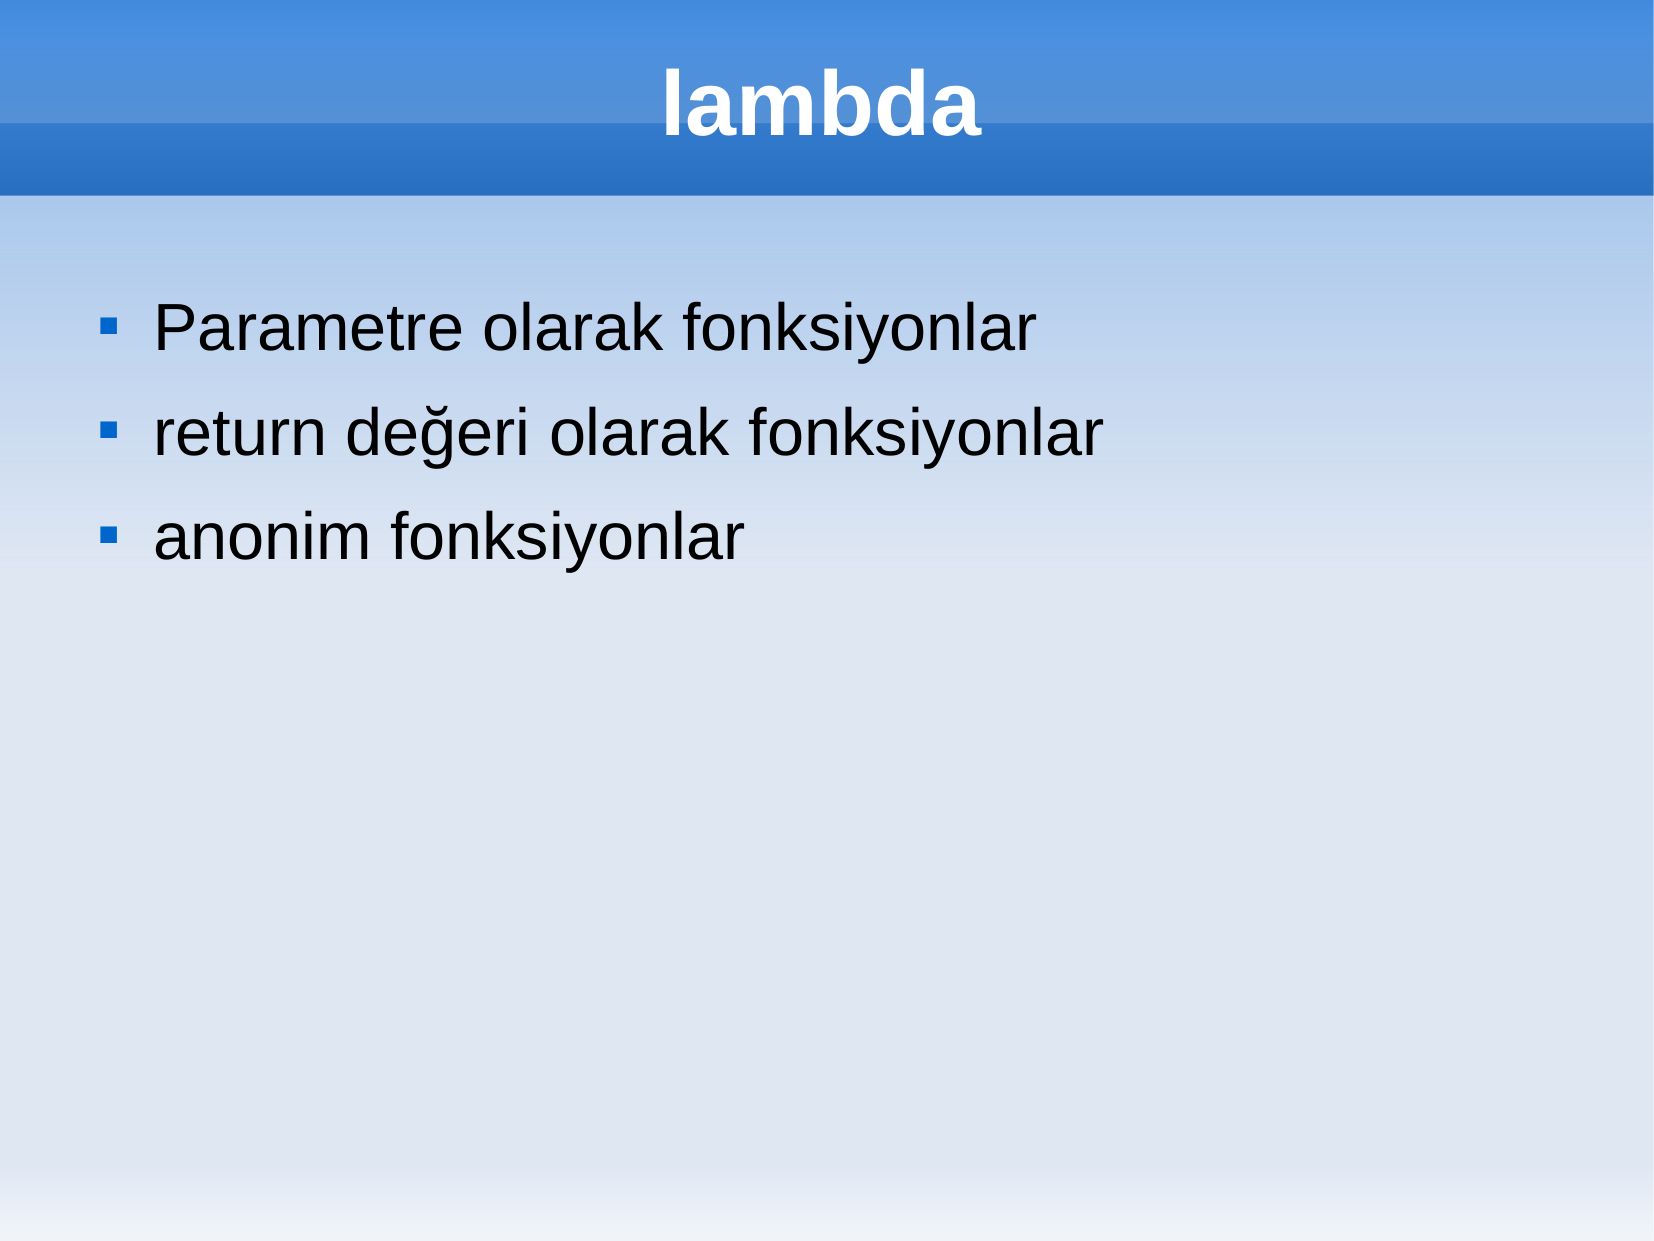

# lambda
Parametre olarak fonksiyonlar
return değeri olarak fonksiyonlar
anonim fonksiyonlar